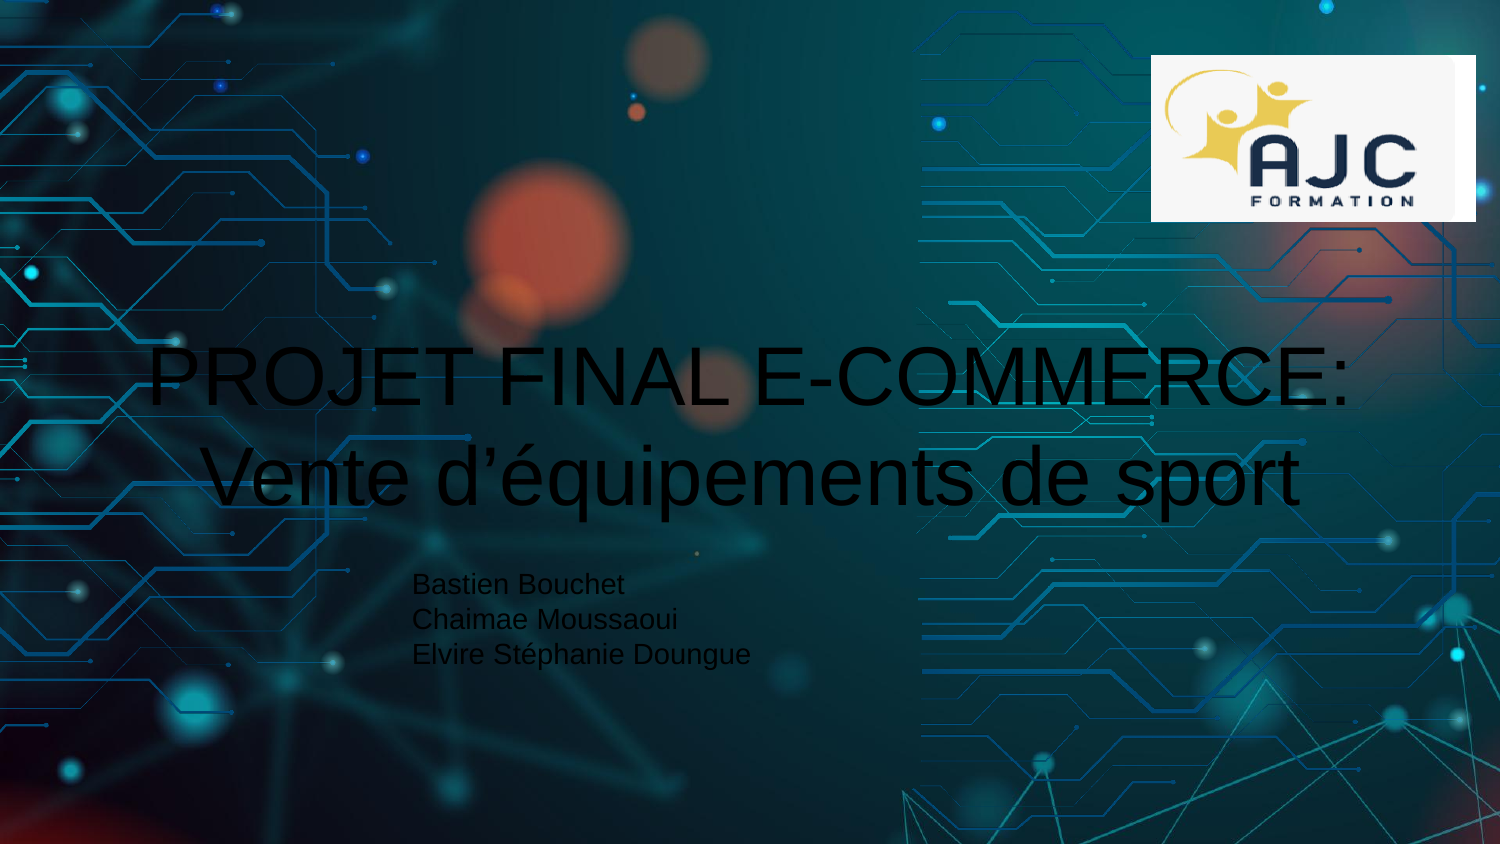

# PROJET FINAL E-COMMERCE: Vente d’équipements de sport
Bastien Bouchet
Chaimae Moussaoui
Elvire Stéphanie Doungue